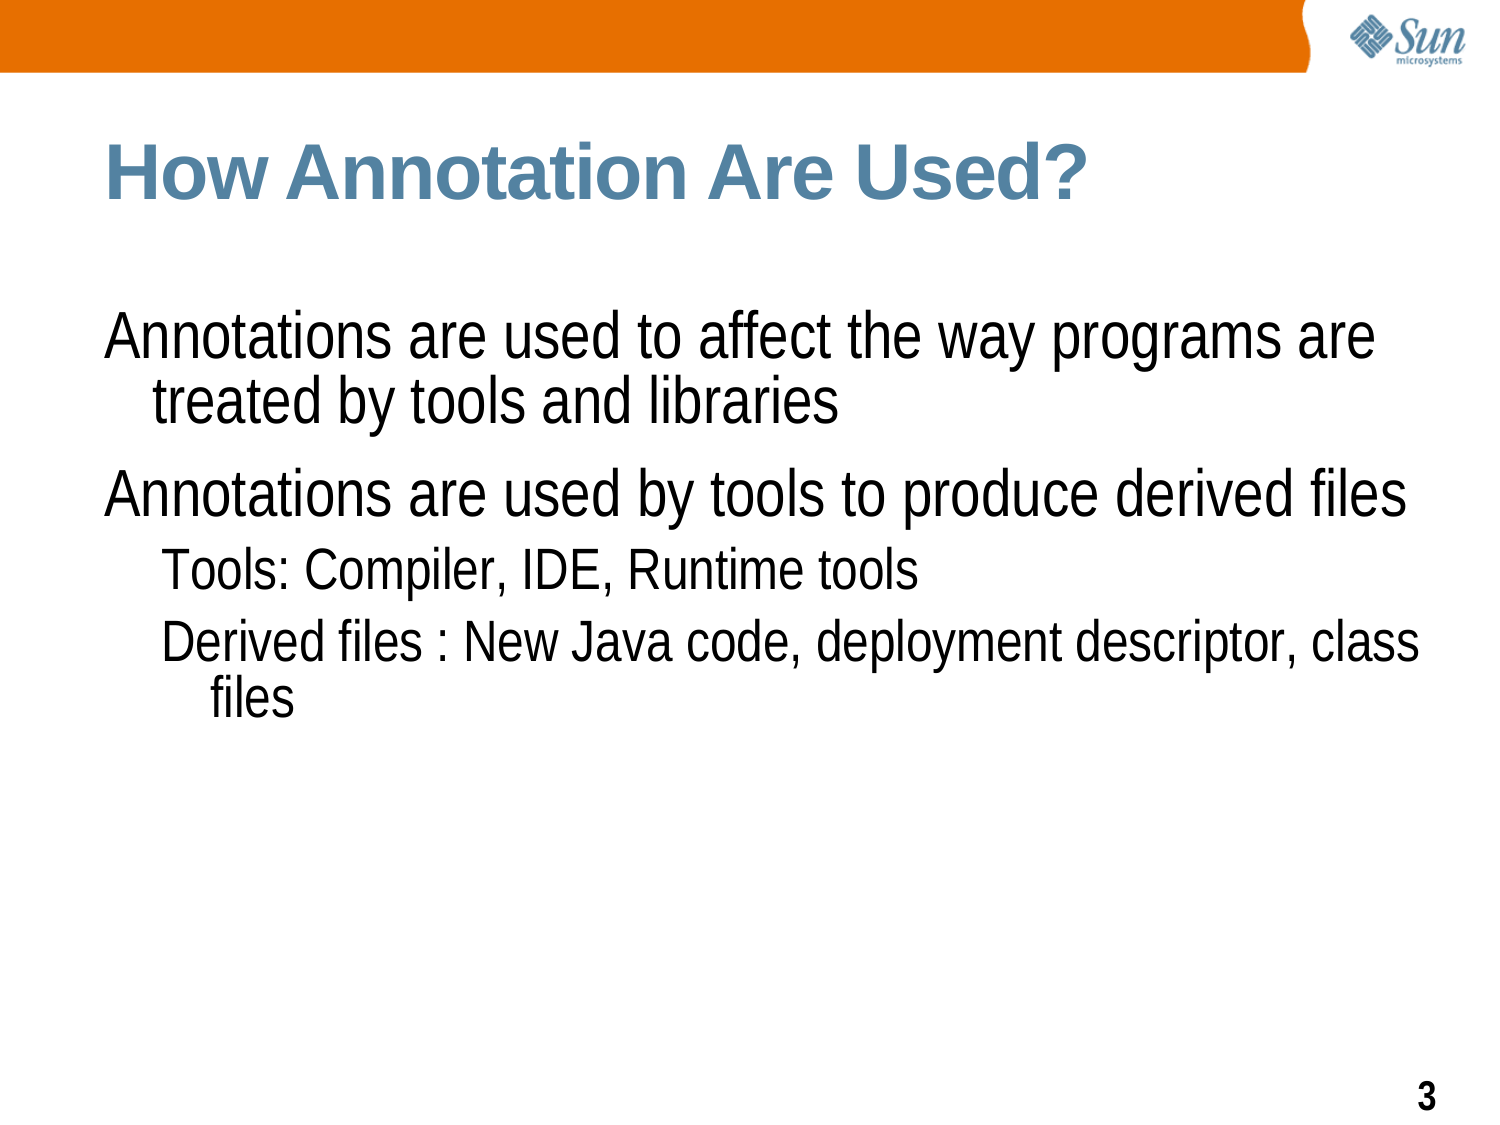

# How Annotation Are Used?
Annotations are used to affect the way programs are treated by tools and libraries
Annotations are used by tools to produce derived files
Tools: Compiler, IDE, Runtime tools
Derived files : New Java code, deployment descriptor, class files